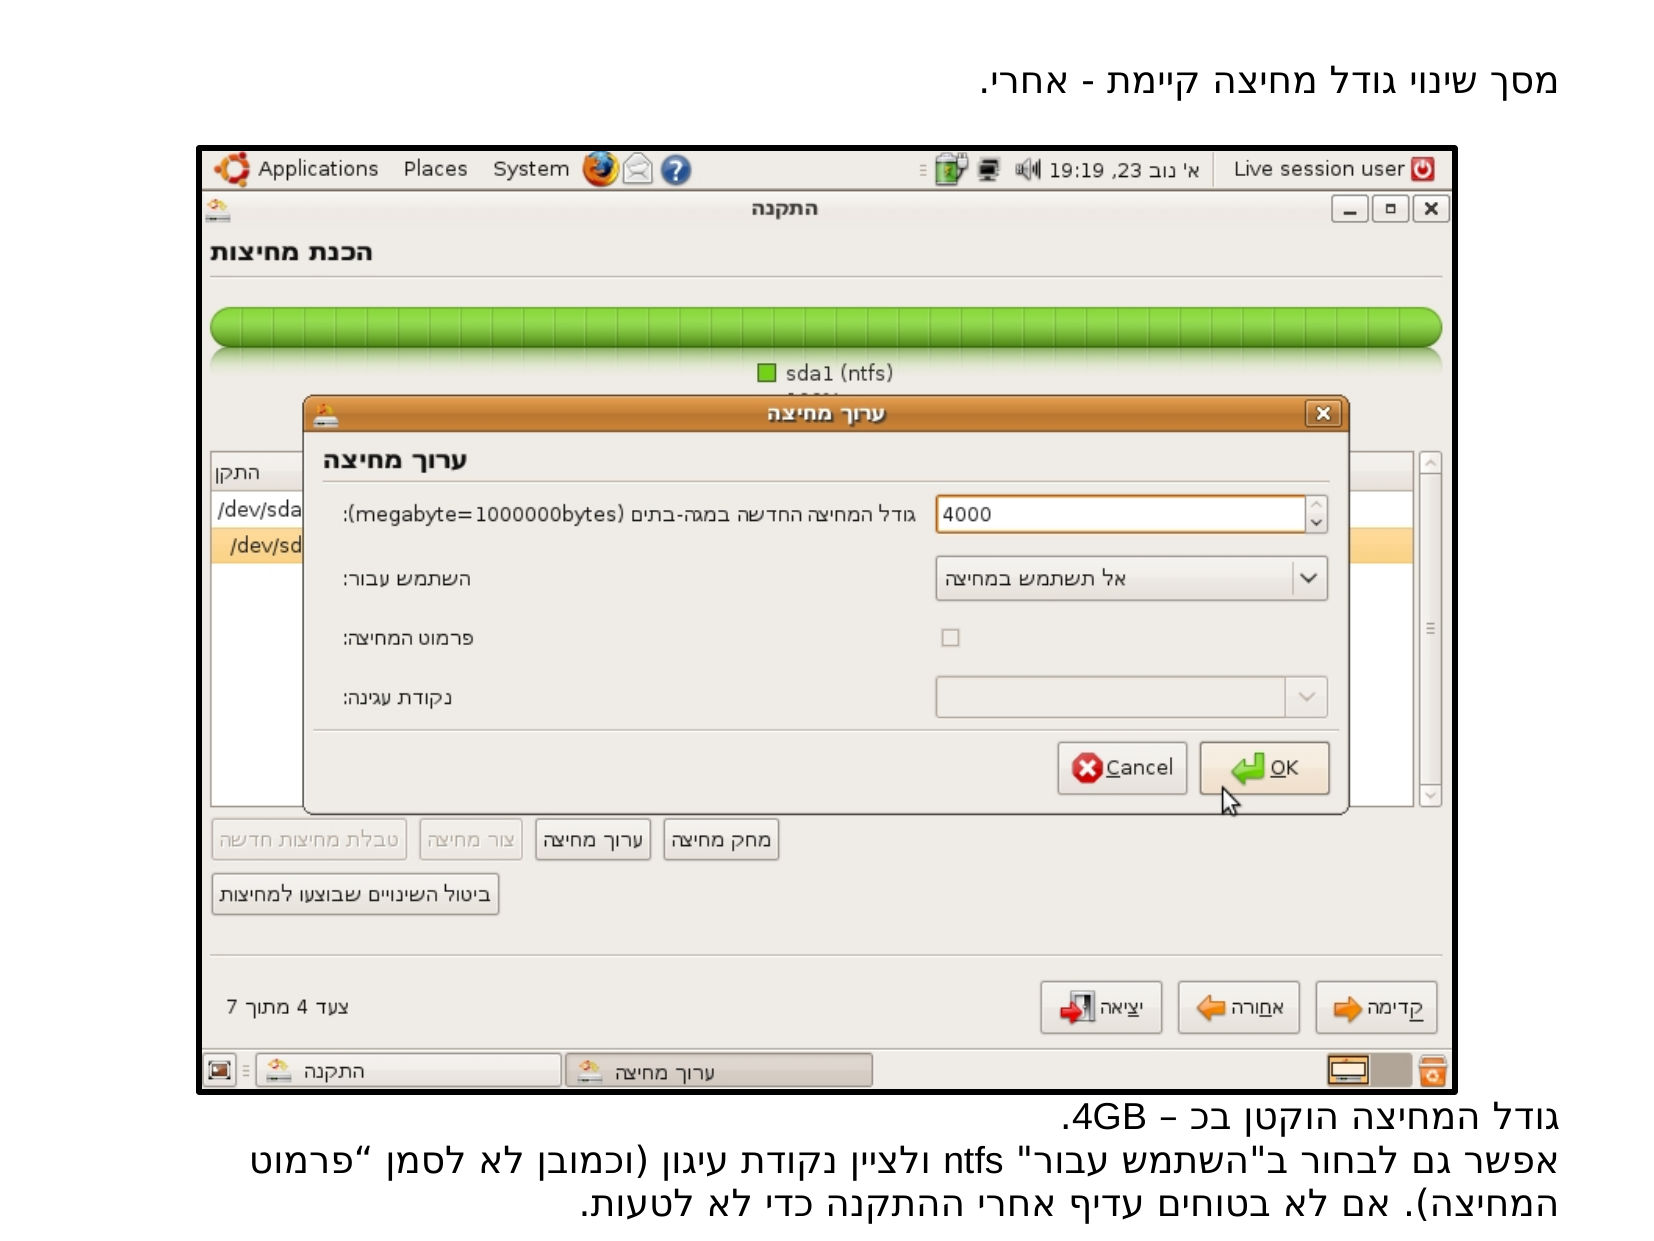

מסך שינוי גודל מחיצה קיימת - אחרי.
גודל המחיצה הוקטן בכ – 4GB.
אפשר גם לבחור ב"השתמש עבור" ntfs ולציין נקודת עיגון (וכמובן לא לסמן “פרמוט המחיצה). אם לא בטוחים עדיף אחרי ההתקנה כדי לא לטעות.